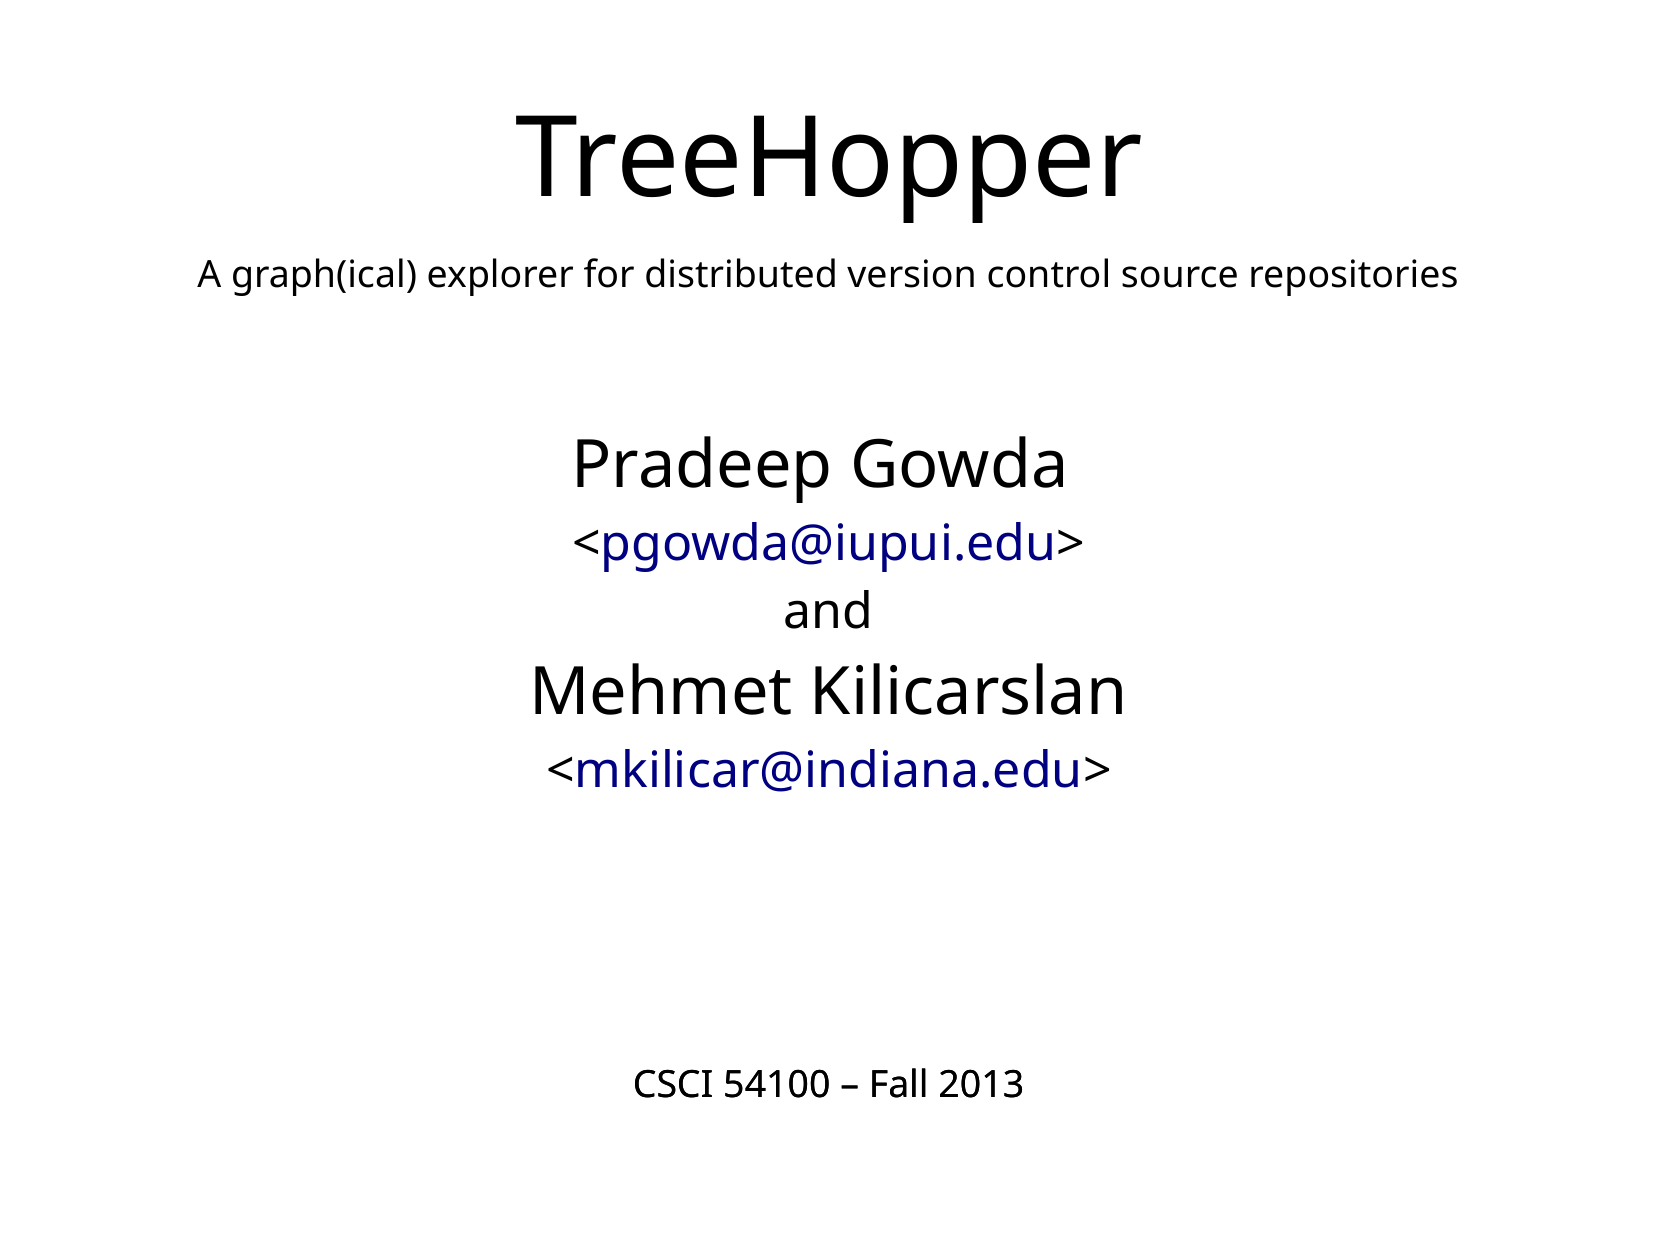

# TreeHopper
A graph(ical) explorer for distributed version control source repositories
Pradeep Gowda
<pgowda@iupui.edu>
and
Mehmet Kilicarslan
<mkilicar@indiana.edu>
CSCI 54100 – Fall 2013
CSCI 54100 – Fall 2013